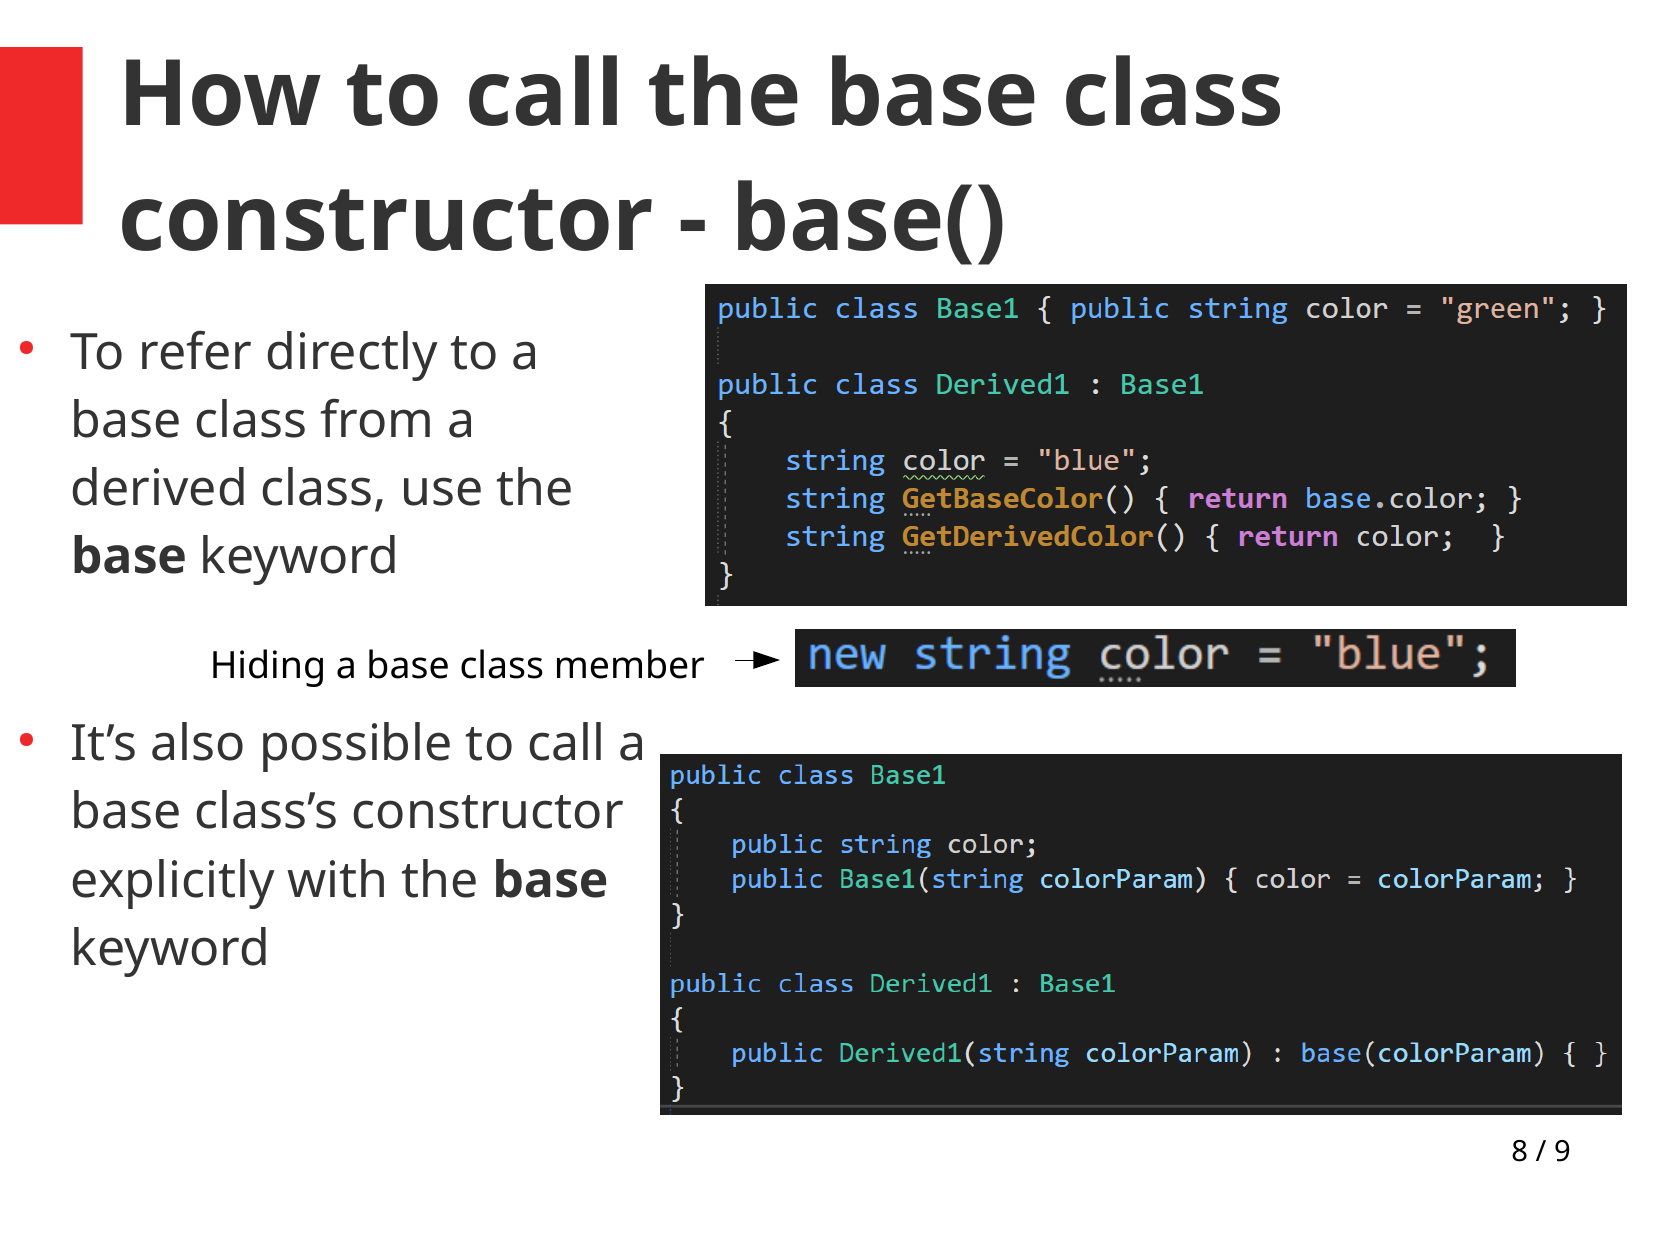

# How to call the base class constructor - base()
To refer directly to a base class from a derived class, use the base keyword
It’s also possible to call a base class’s constructor explicitly with the base keyword
Hiding a base class member
8